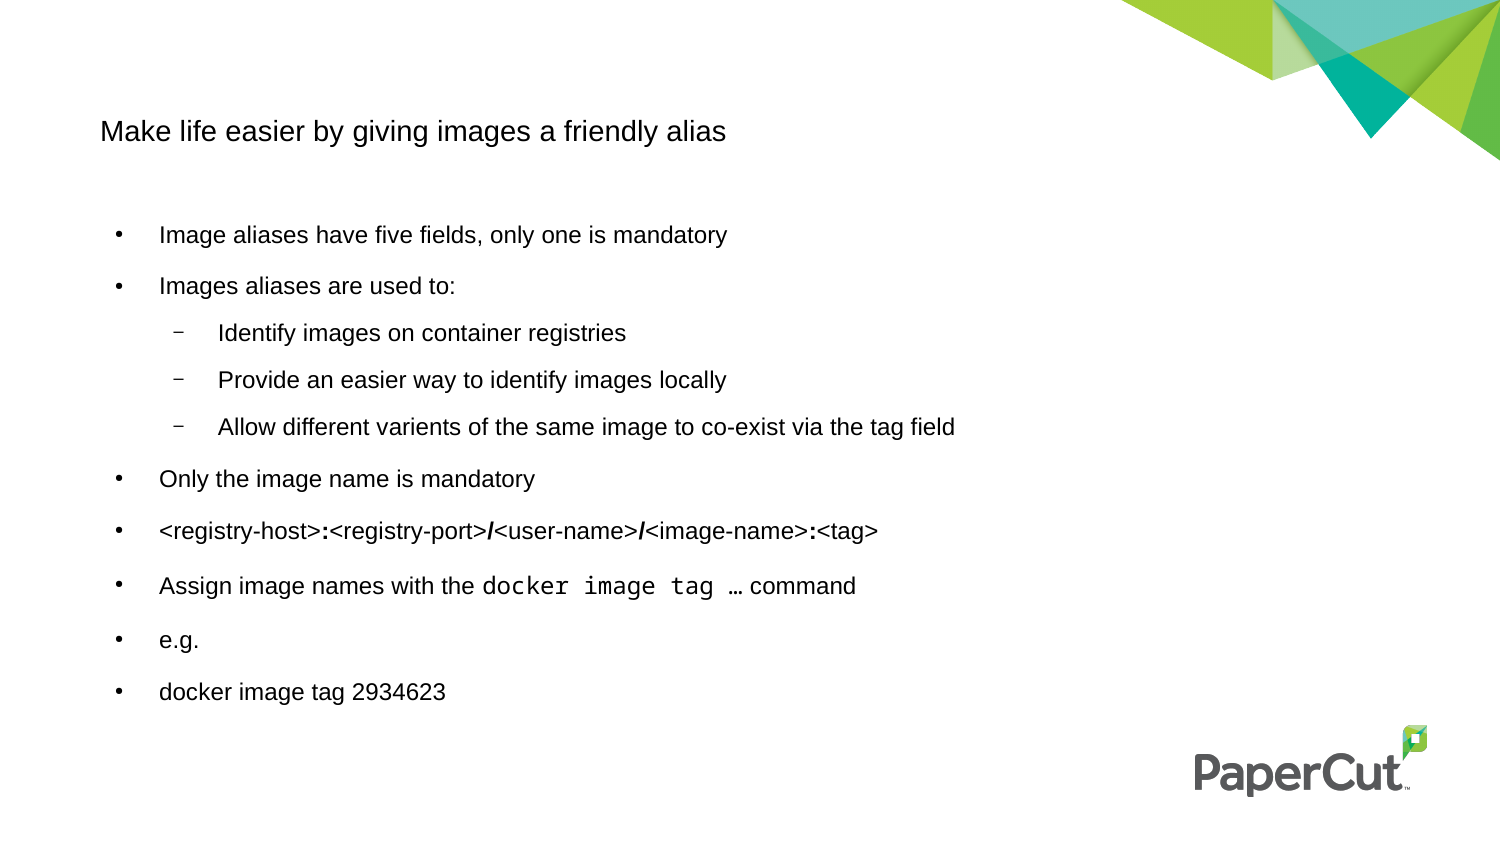

# Make life easier by giving images a friendly alias
Image aliases have five fields, only one is mandatory
Images aliases are used to:
Identify images on container registries
Provide an easier way to identify images locally
Allow different varients of the same image to co-exist via the tag field
Only the image name is mandatory
<registry-host>:<registry-port>/<user-name>/<image-name>:<tag>
Assign image names with the docker image tag … command
e.g.
docker image tag 2934623